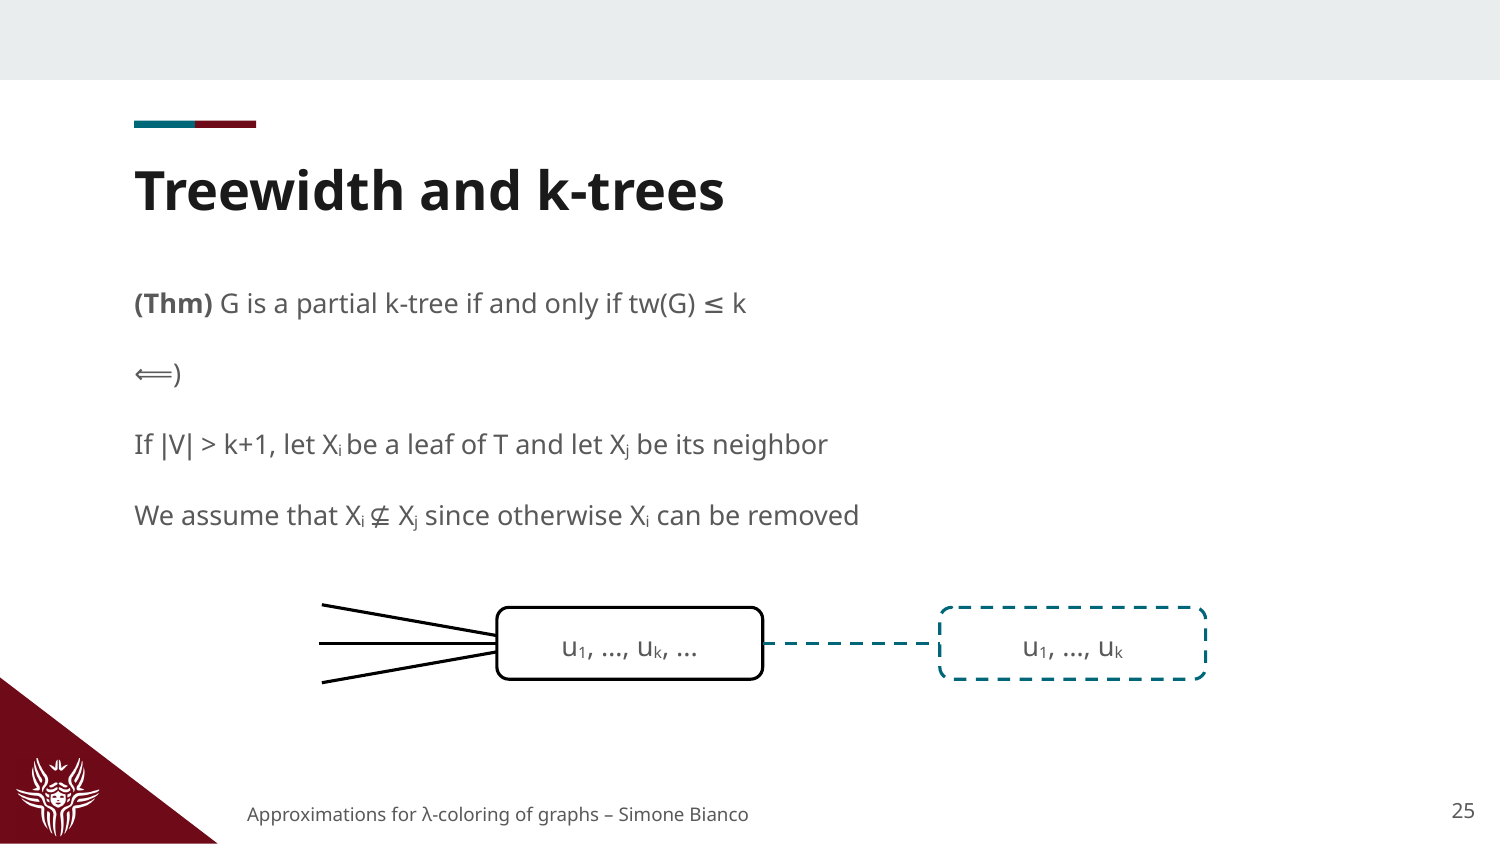

# Treewidth and k-trees
(Thm) G is a partial k-tree if and only if tw(G) ≤ k
⟸)
If |V| > k+1, let Xi be a leaf of T and let Xj be its neighbor
We assume that Xi ⊈ Xj since otherwise Xi can be removed
u1, …, uk, ...
u1, …, uk
Approximations for λ-coloring of graphs – Simone Bianco